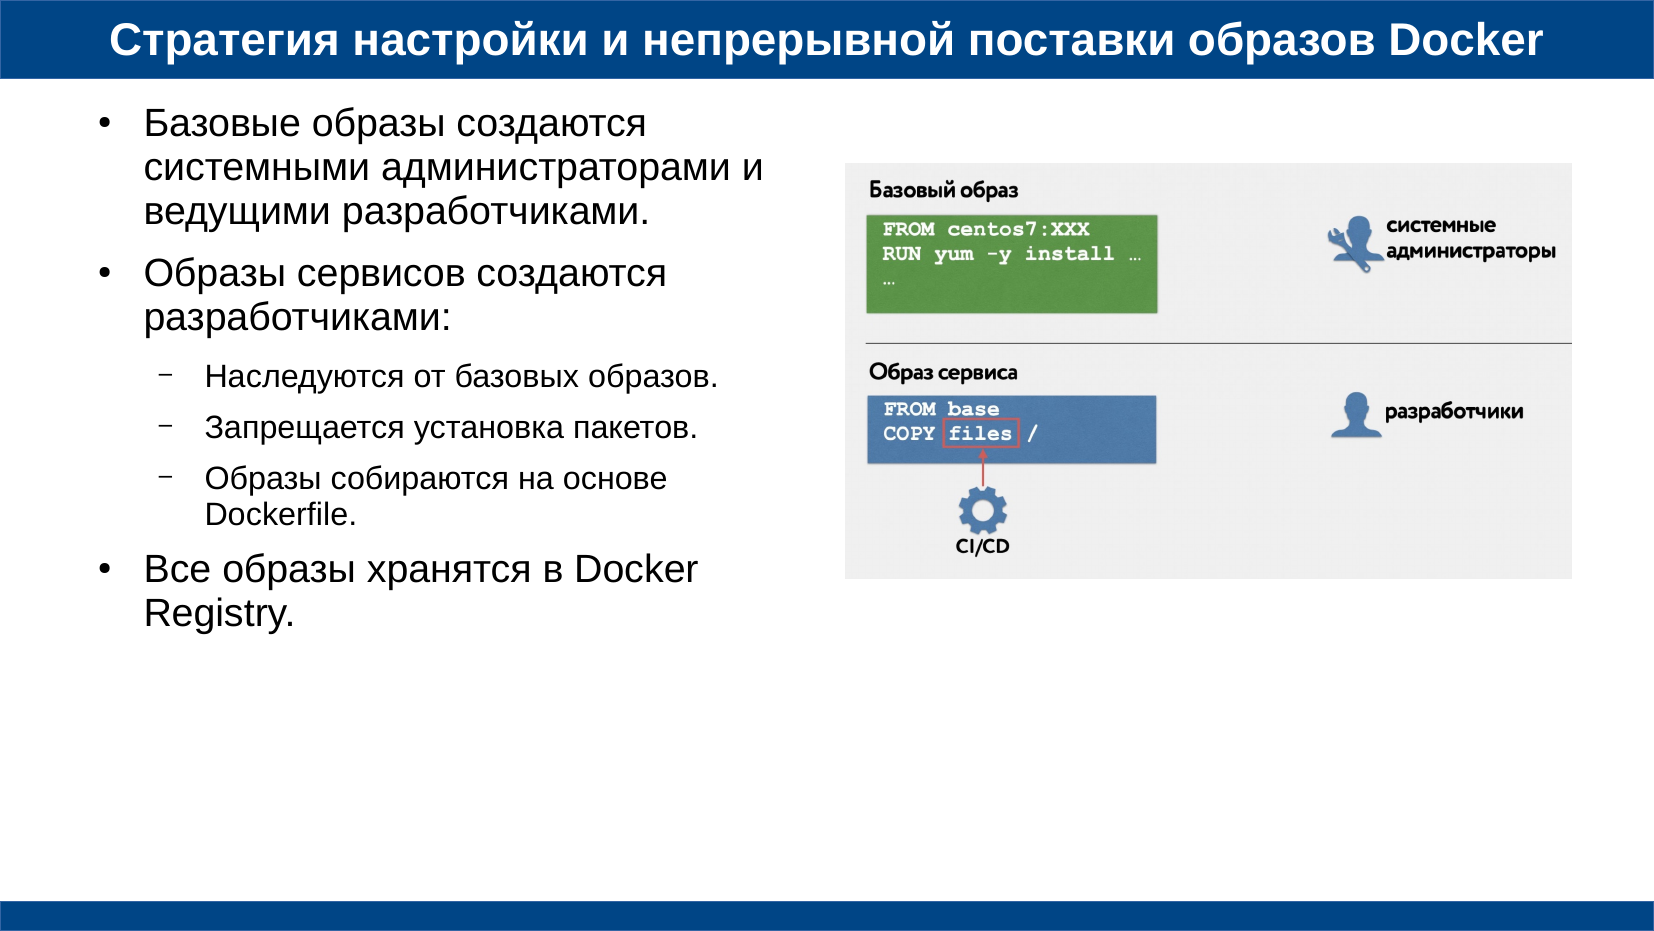

# Стратегия настройки и непрерывной поставки образов Docker
Базовые образы создаются системными администраторами и ведущими разработчиками.
Образы сервисов создаются разработчиками:
Наследуются от базовых образов.
Запрещается установка пакетов.
Образы собираются на основе Dockerfile.
Все образы хранятся в Docker Registry.